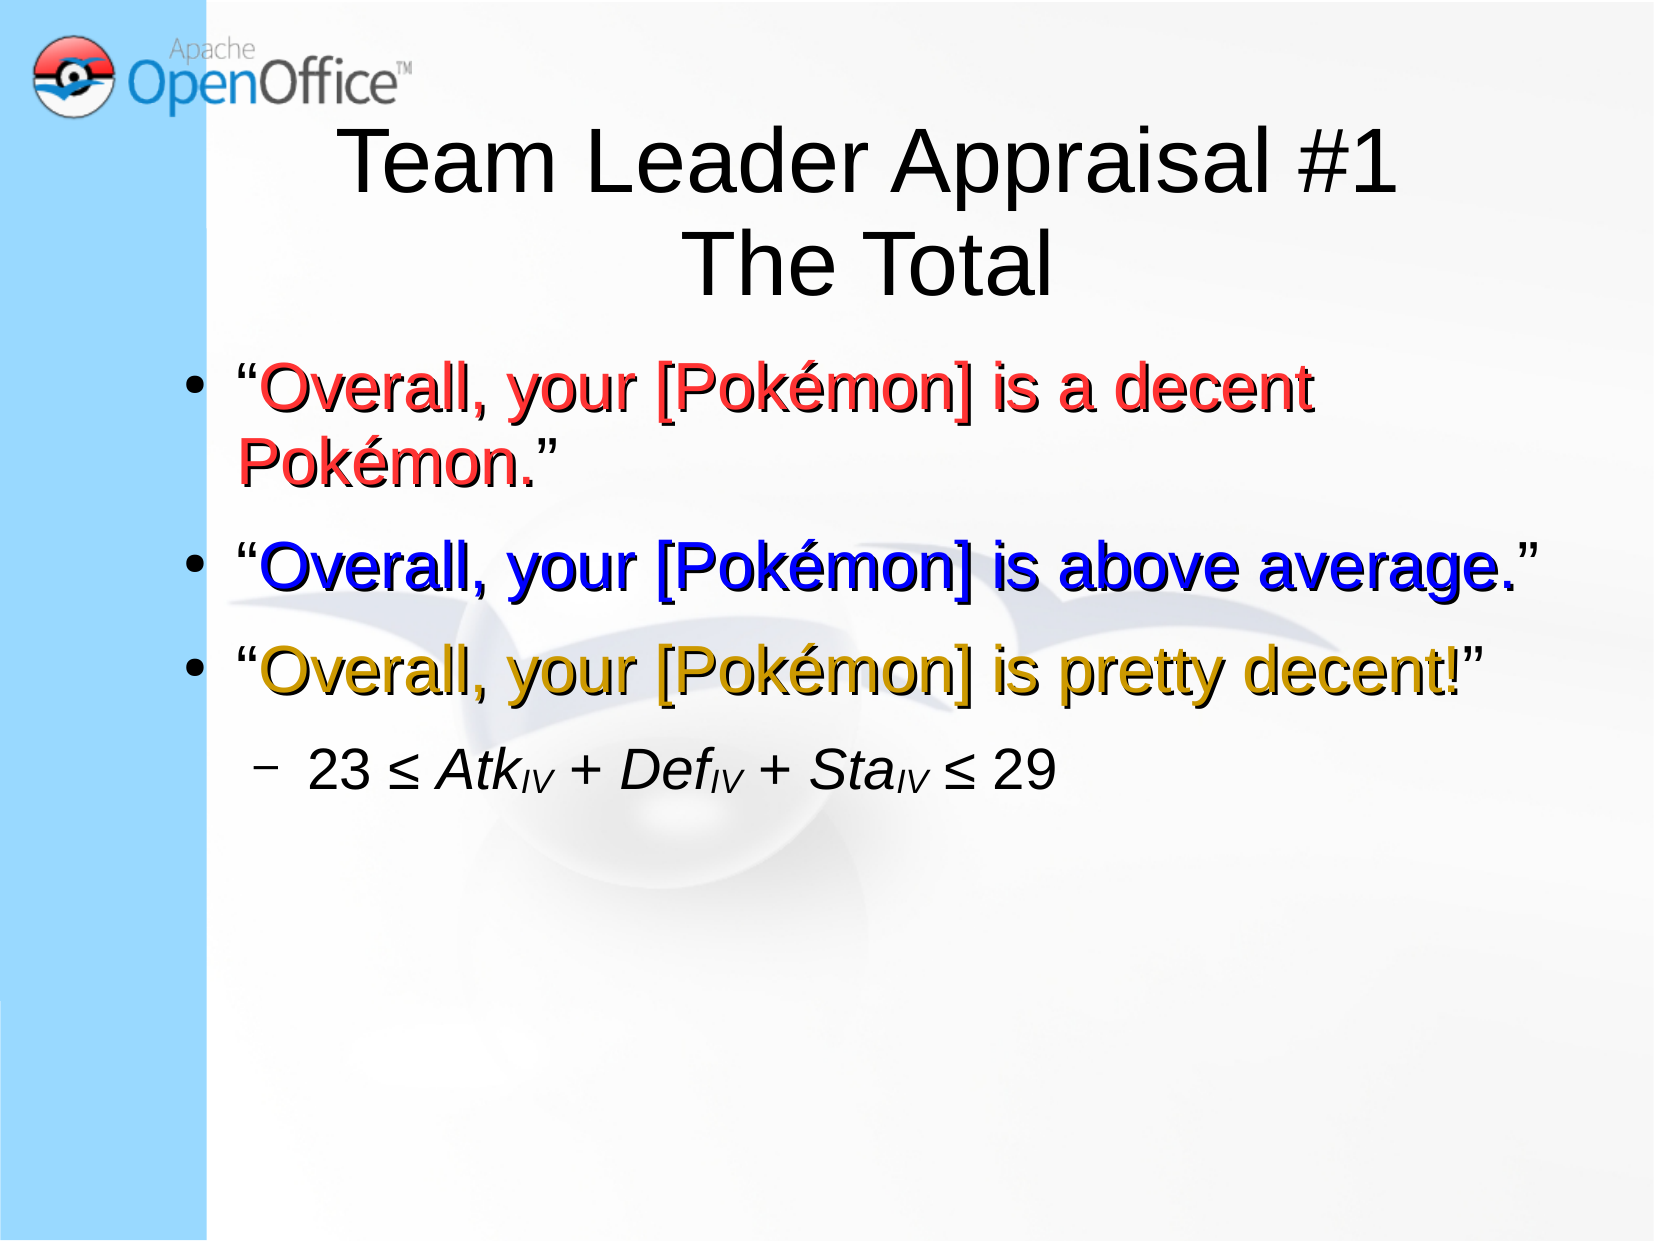

# Team Leader Appraisal #1 The Total
“Overall, your [Pokémon] is a decent Pokémon.”
“Overall, your [Pokémon] is above average.”
“Overall, your [Pokémon] is pretty decent!”
23 ≤ AtkIV + DefIV + StaIV ≤ 29